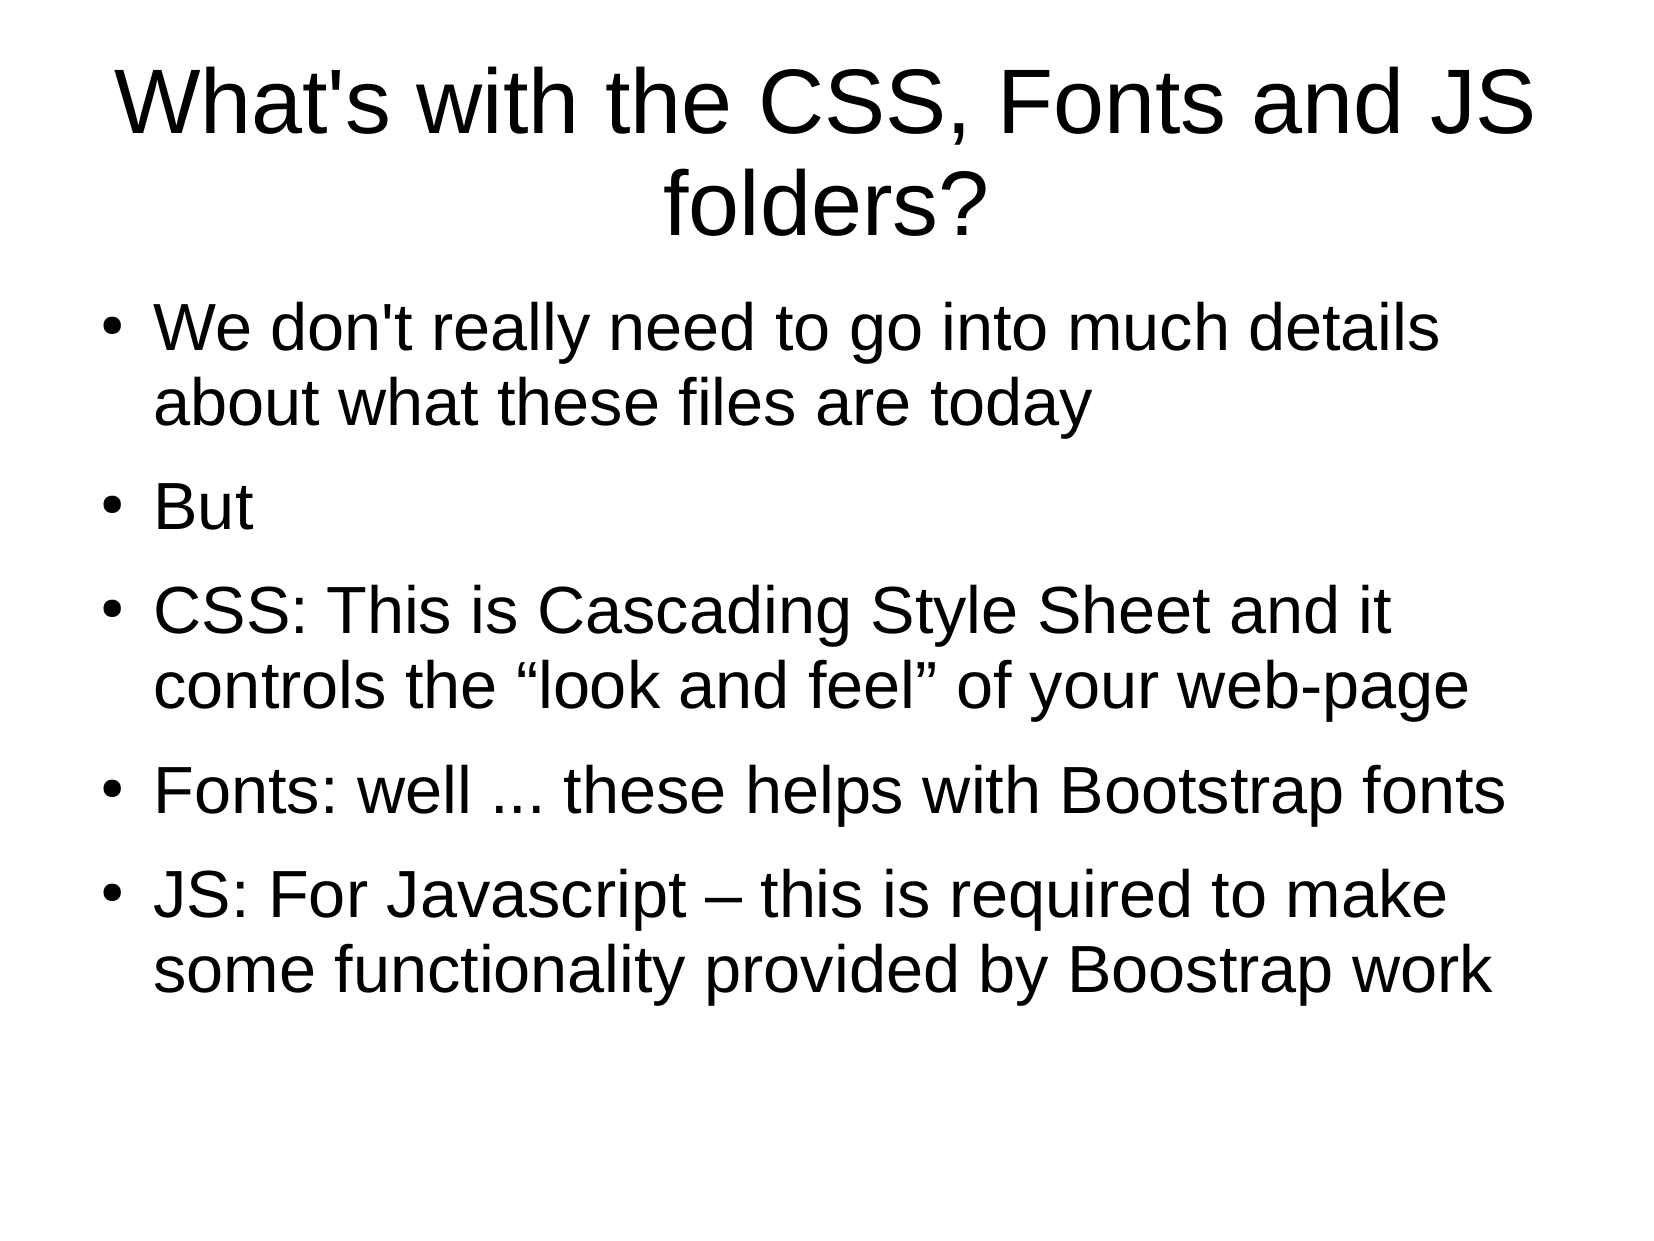

# What's with the CSS, Fonts and JS folders?
We don't really need to go into much details about what these files are today
But
CSS: This is Cascading Style Sheet and it controls the “look and feel” of your web-page
Fonts: well ... these helps with Bootstrap fonts
JS: For Javascript – this is required to make some functionality provided by Boostrap work